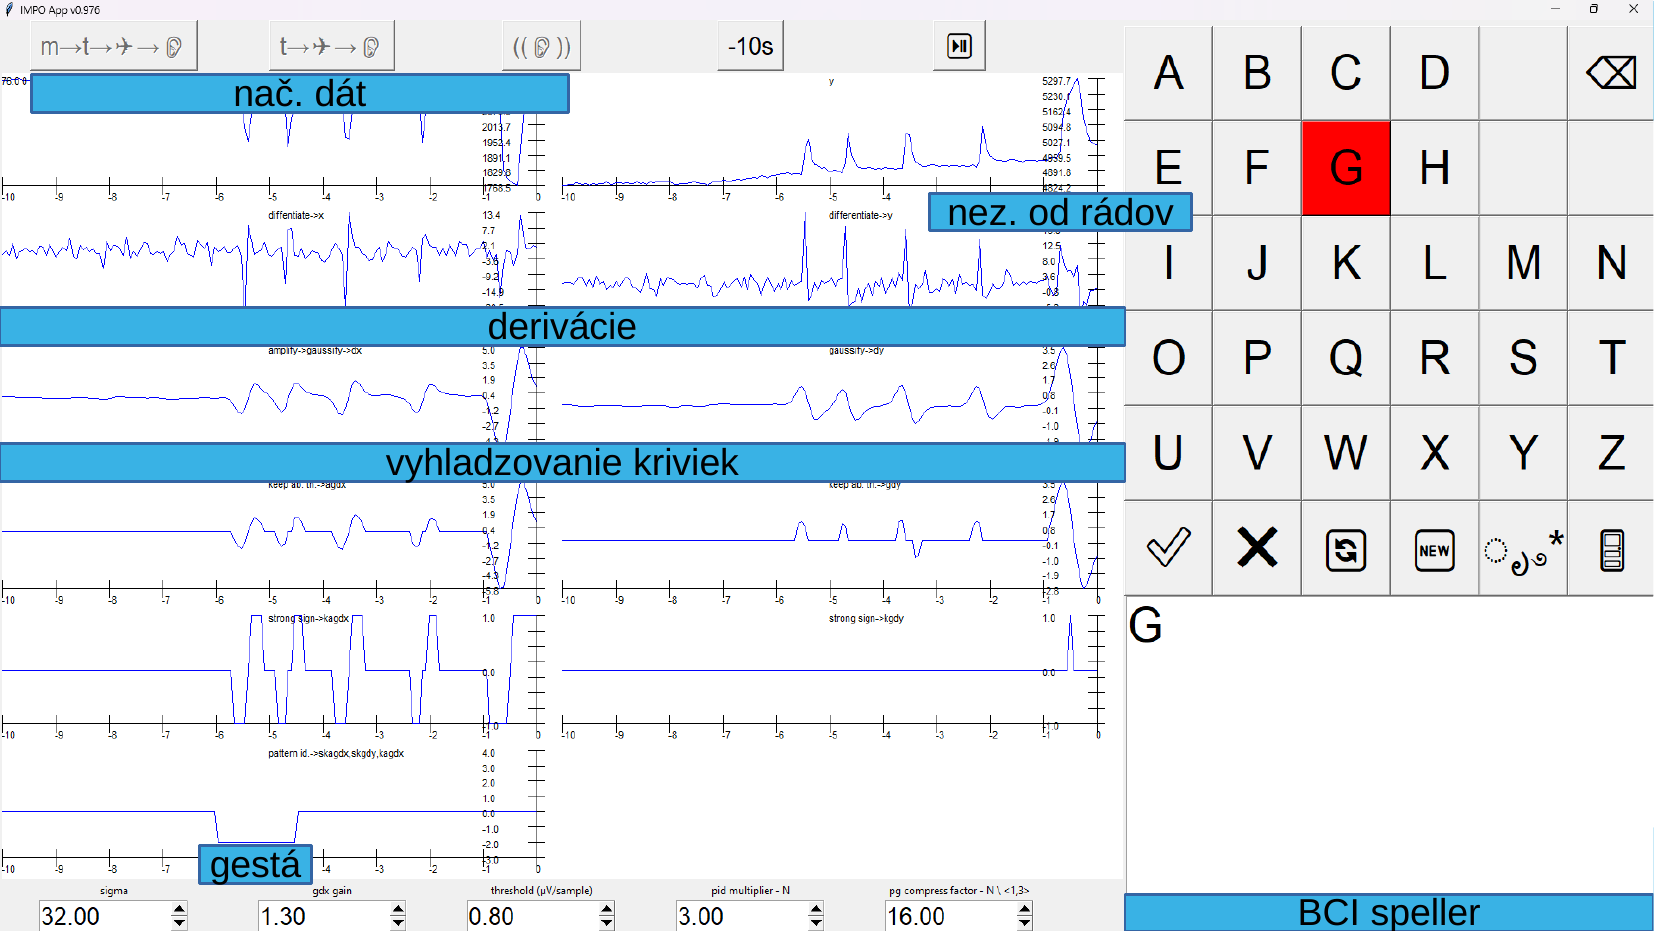

nač. dát
nez. od rádov
derivácie
vyhladzovanie kriviek
gestá
6
BCI speller